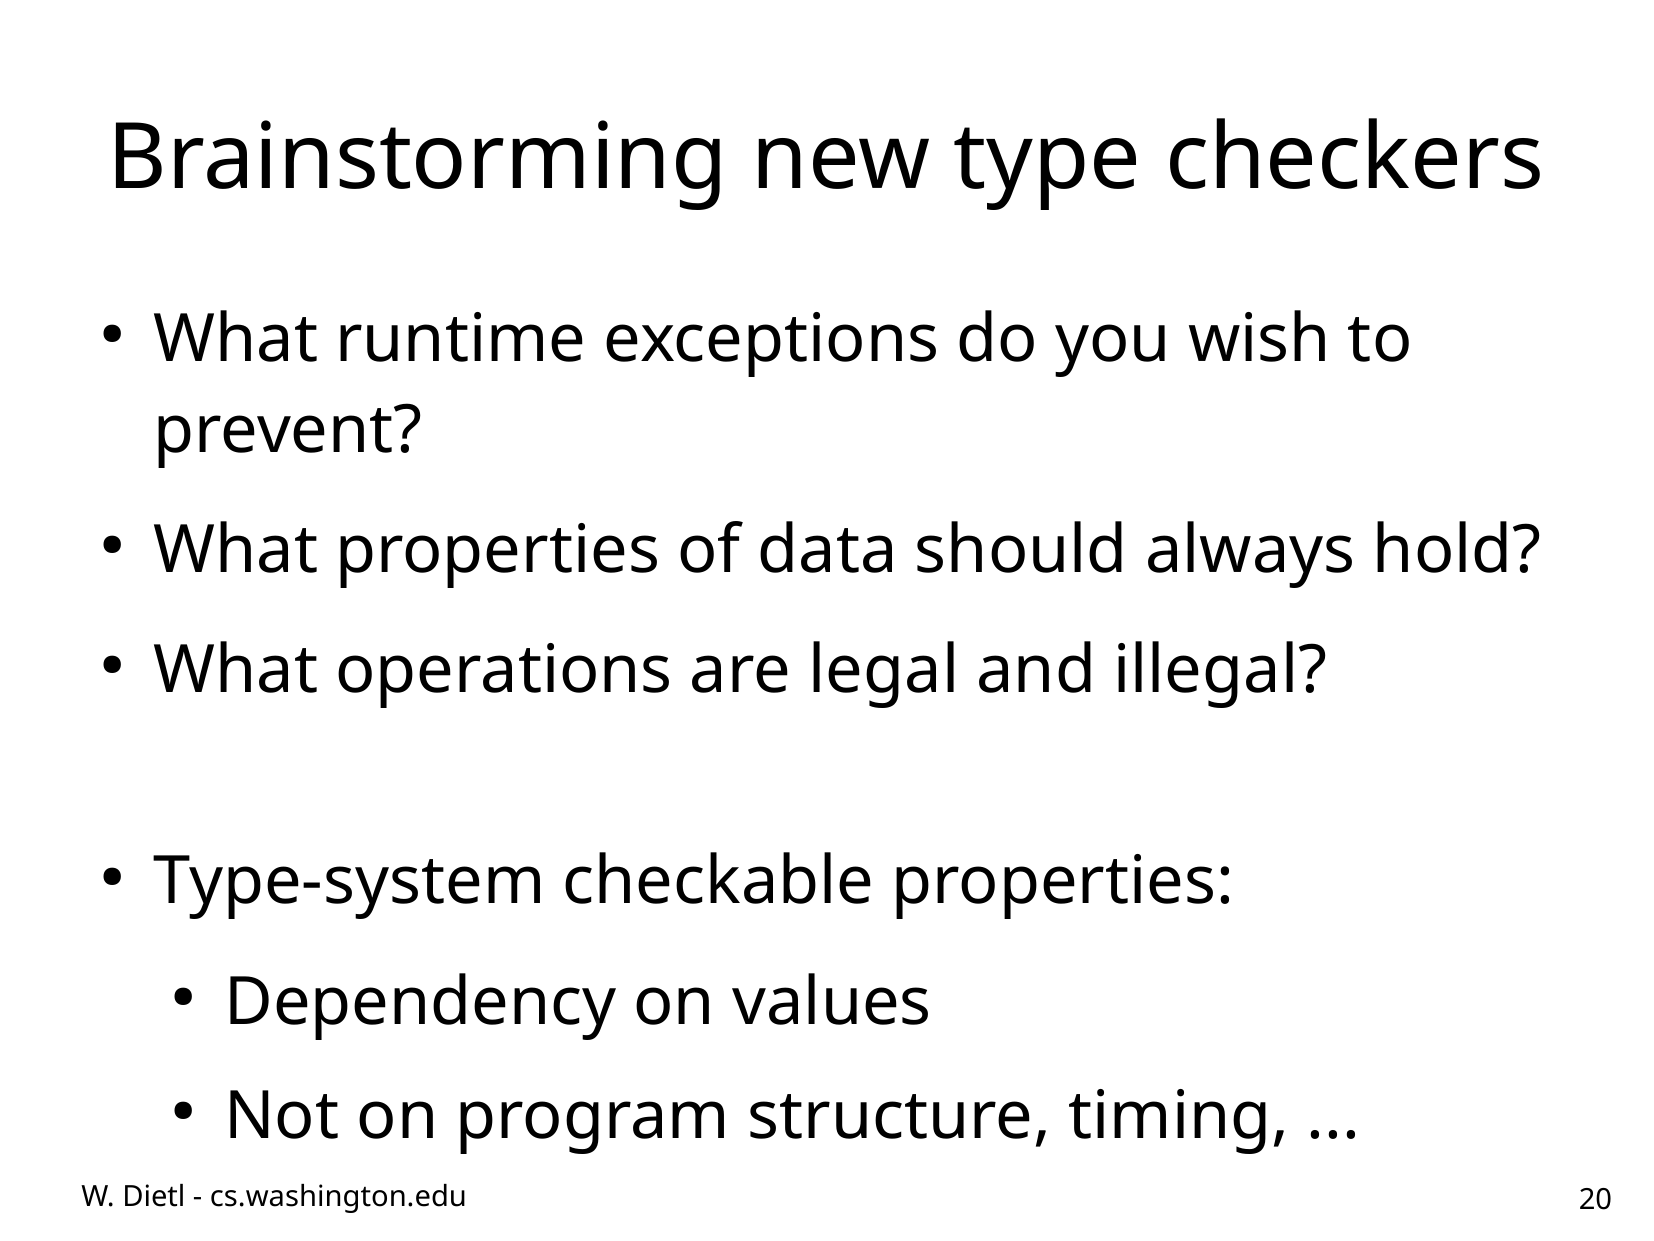

# Brainstorming new type checkers
What runtime exceptions do you wish to prevent?
What properties of data should always hold?
What operations are legal and illegal?
Type-system checkable properties:
Dependency on values
Not on program structure, timing, ...
W. Dietl - cs.washington.edu
20